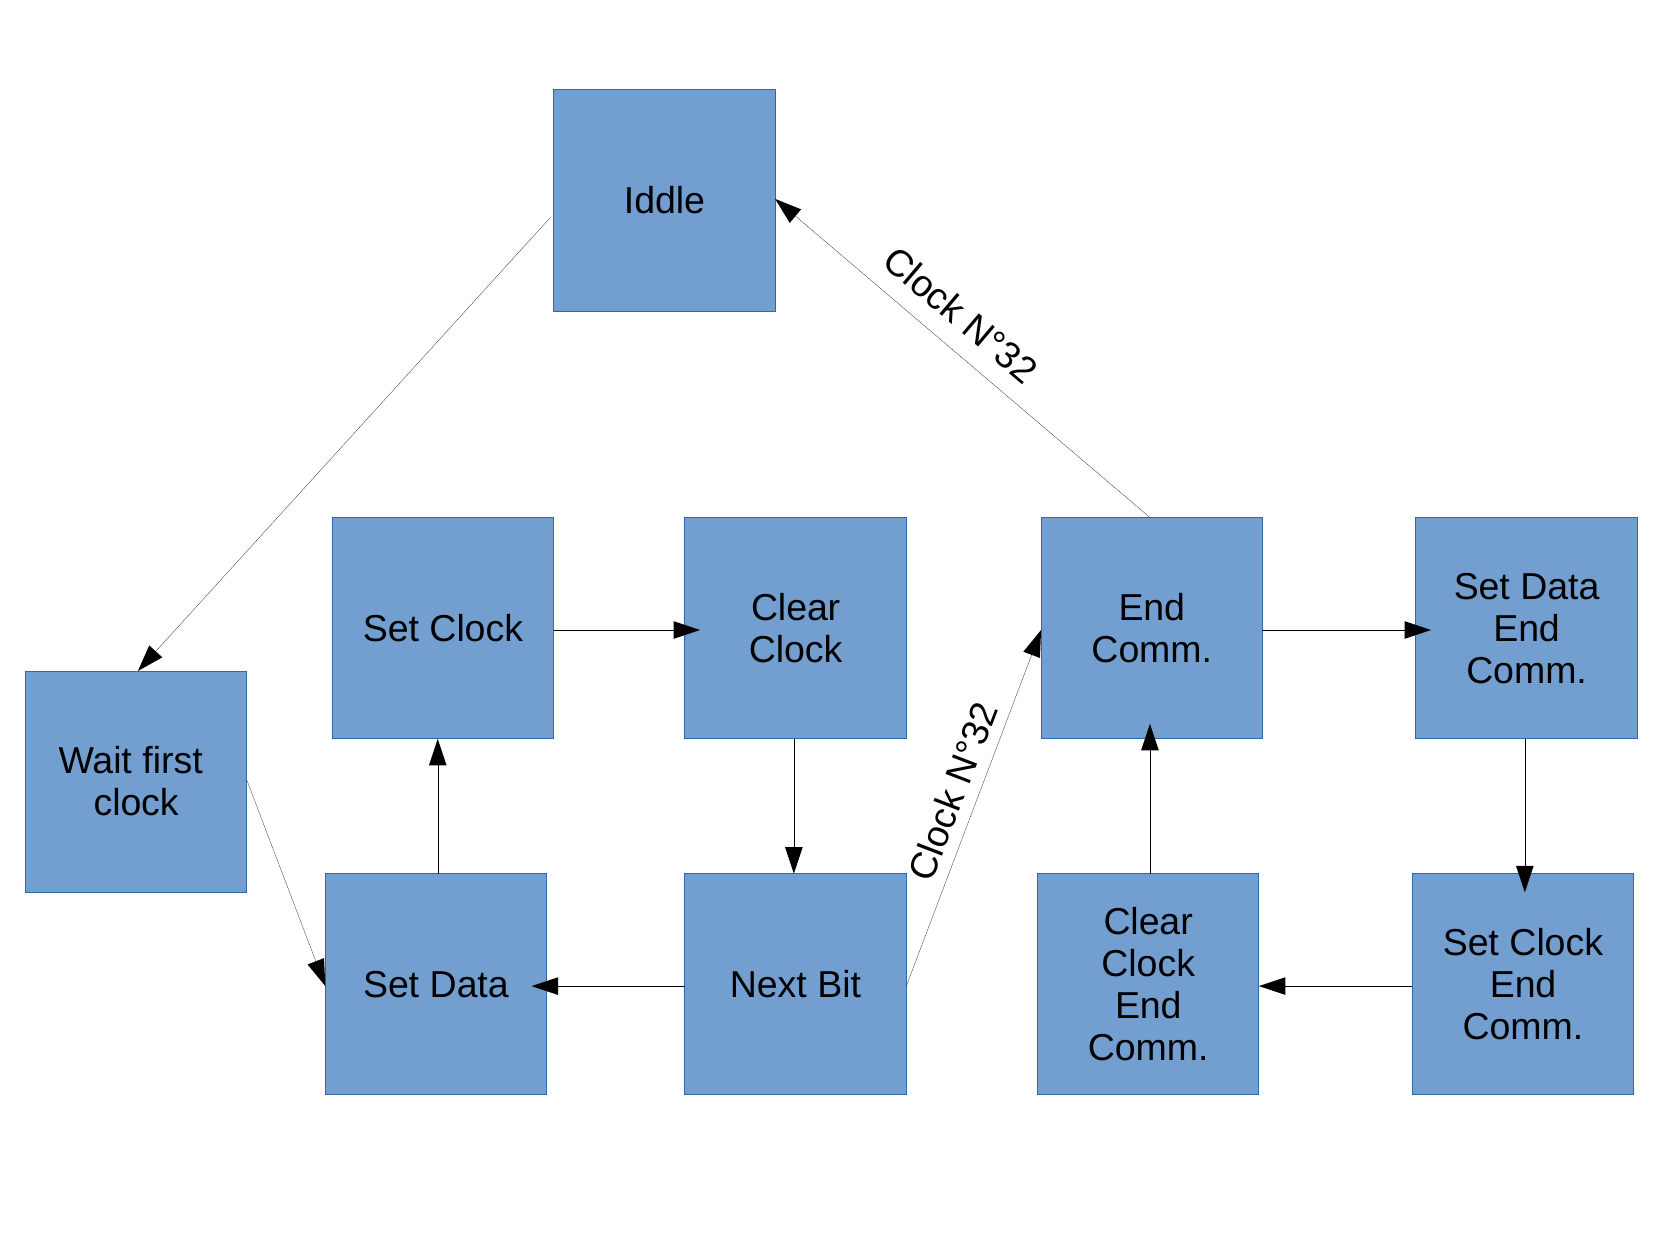

Iddle
Clock N°32
Set Clock
Clear
Clock
End
Comm.
Set Data
End
Comm.
Clock N°32
Wait first
clock
Set Data
Next Bit
Clear
Clock
End
Comm.
Set Clock
End
Comm.